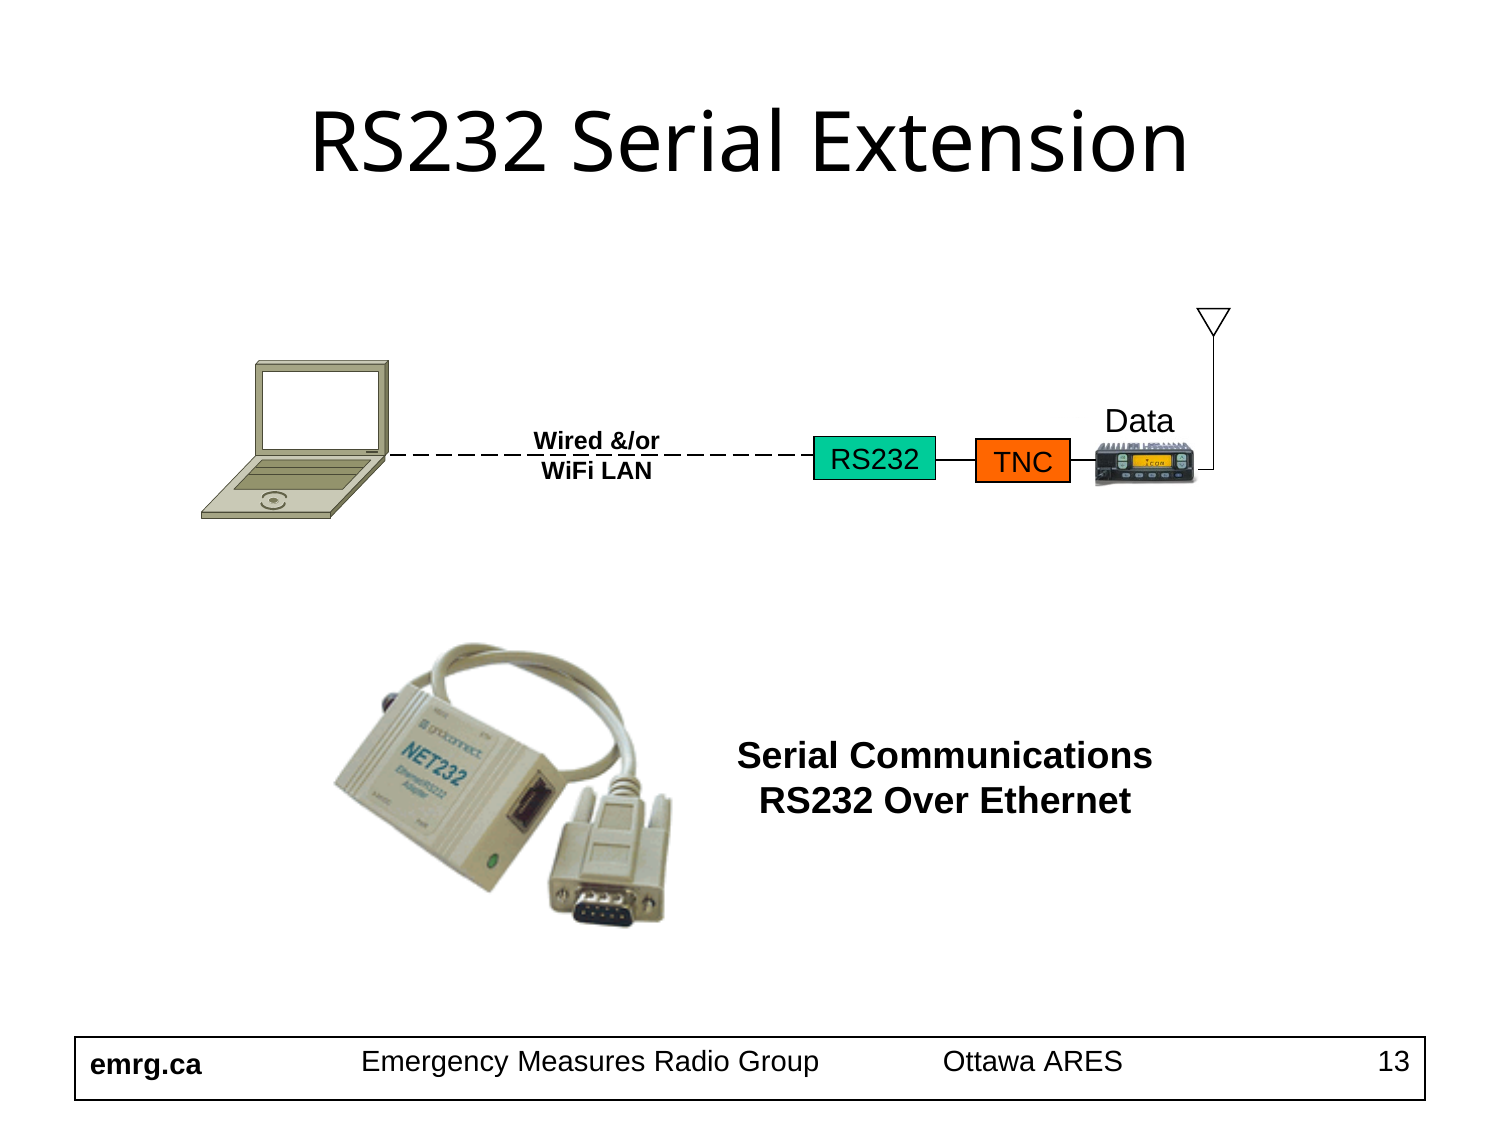

# RS232 Serial Extension
Data
TNC
Wired &/or
WiFi LAN
RS232
Serial Communications
RS232 Over Ethernet
Emergency Measures Radio Group Ottawa ARES
13